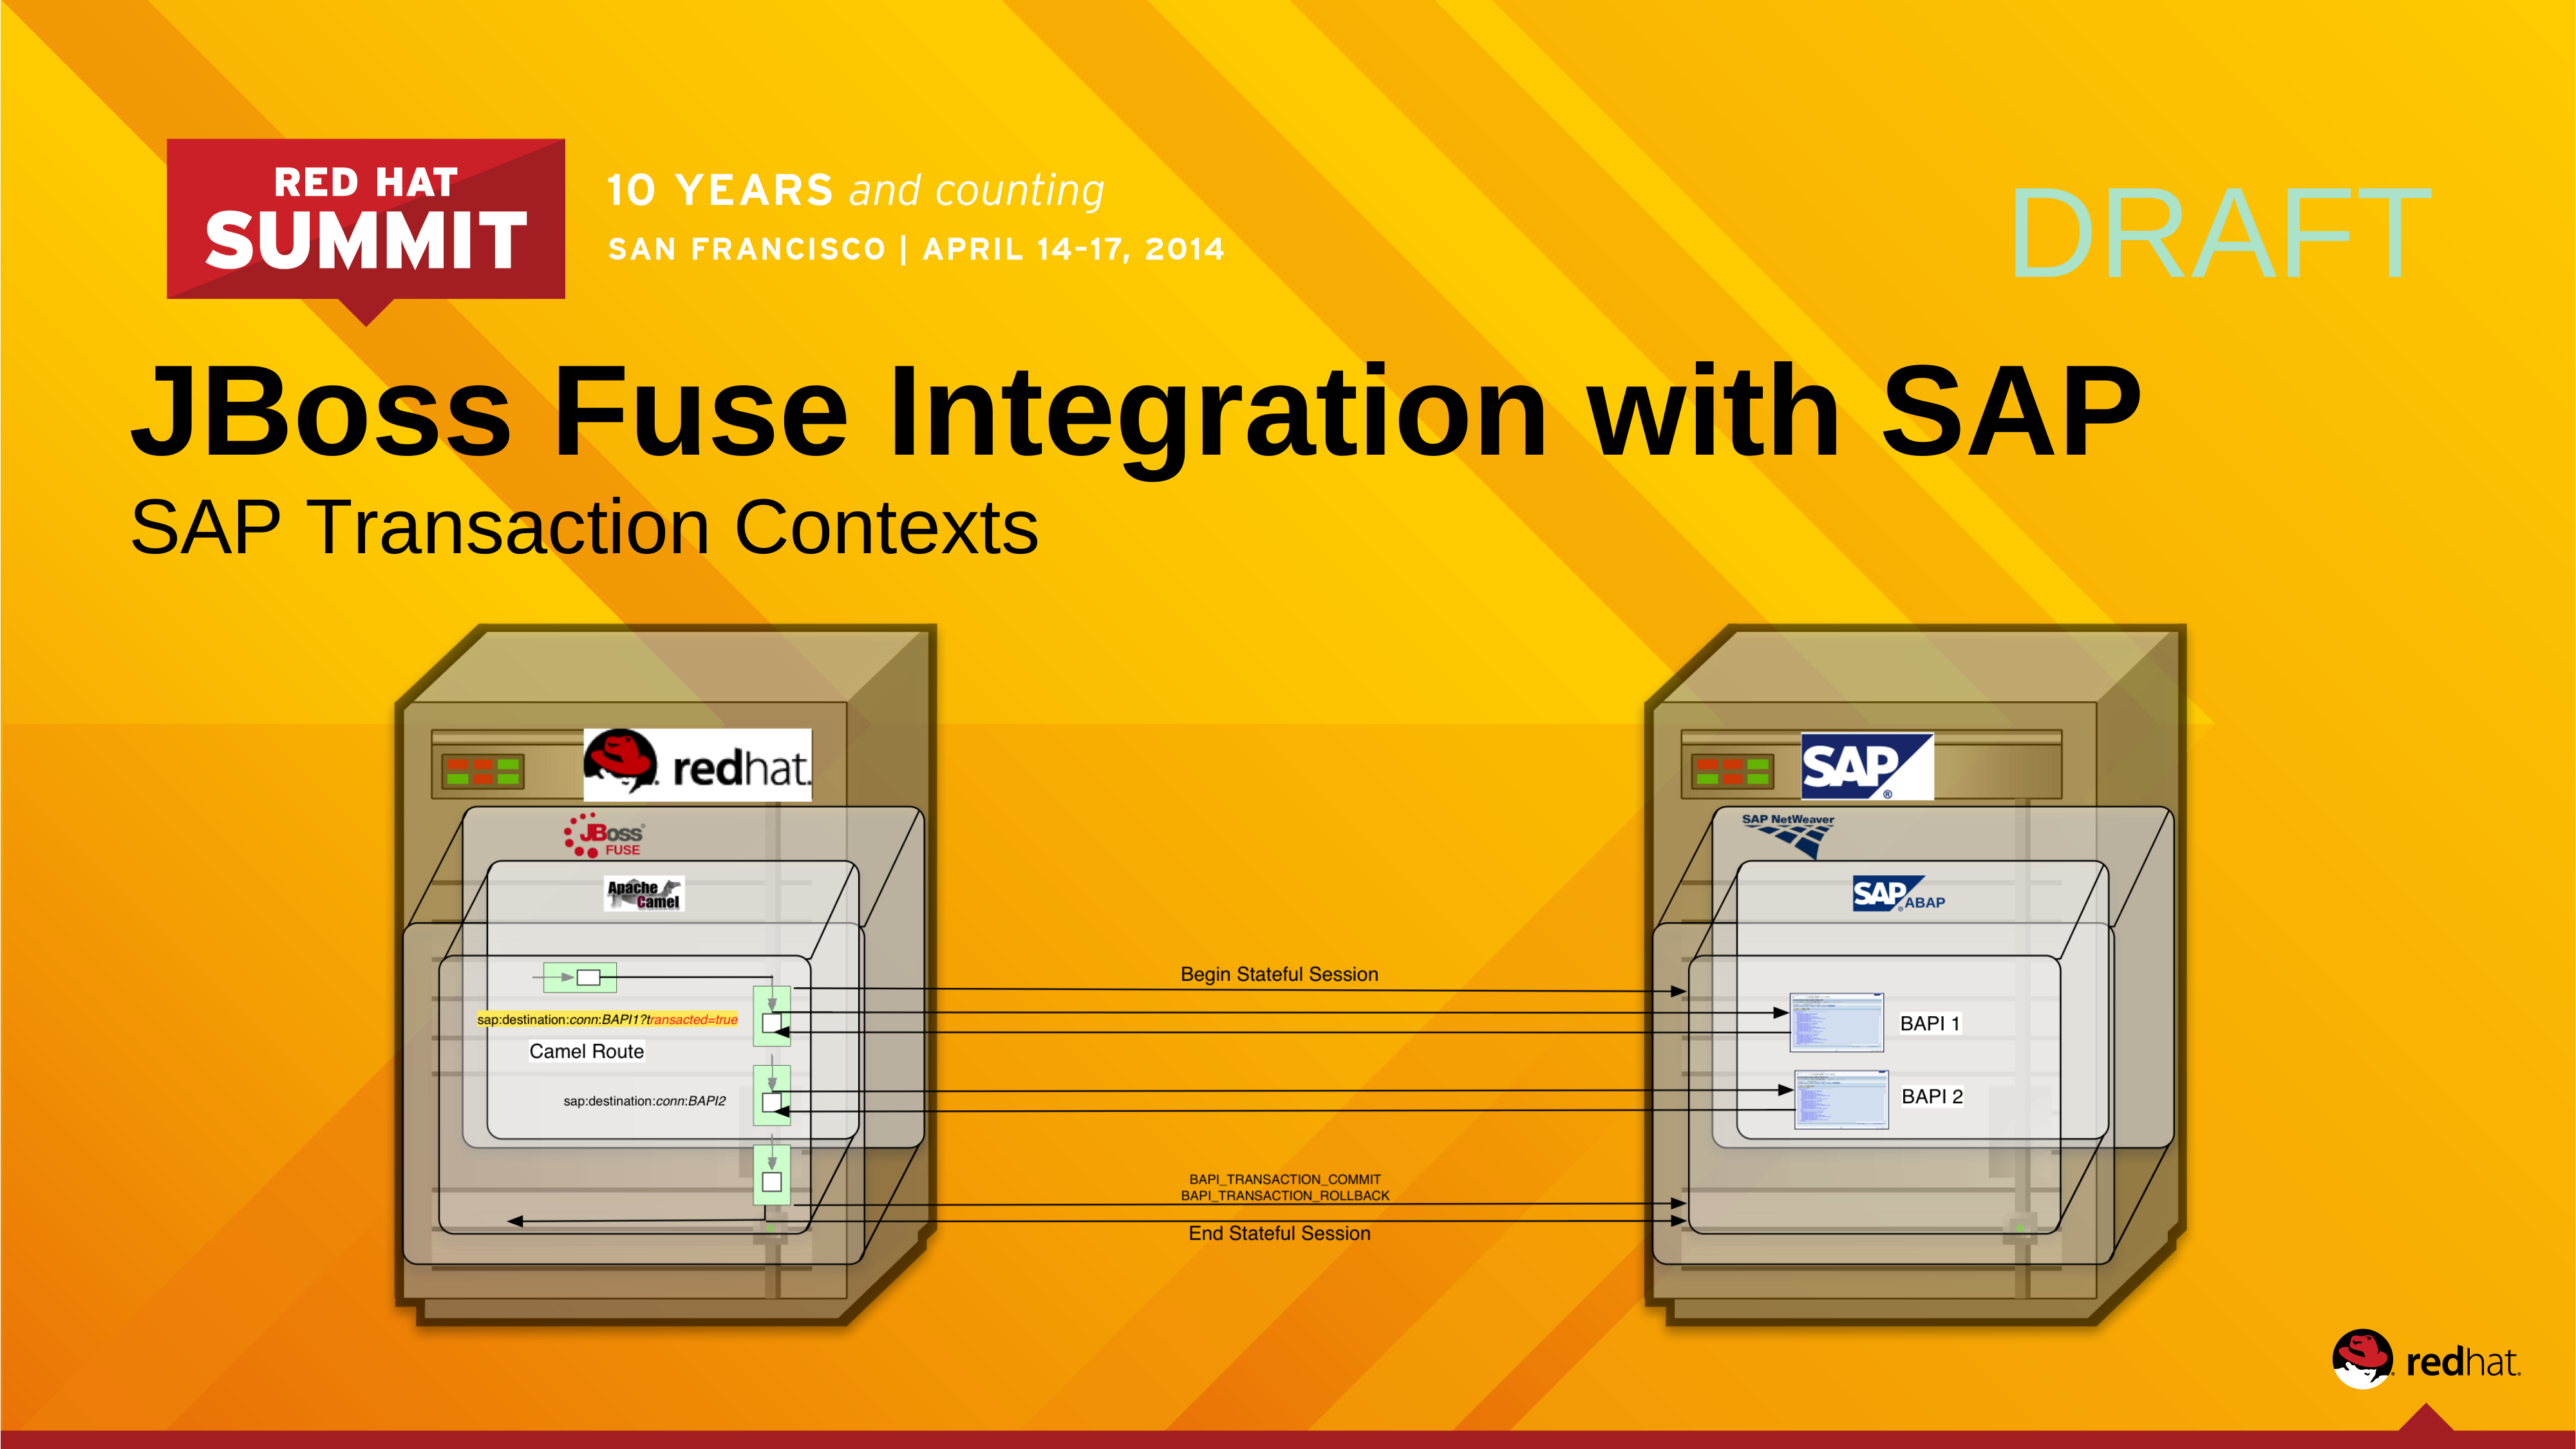

JBoss Fuse Integration with SAP
SAP Transaction Contexts